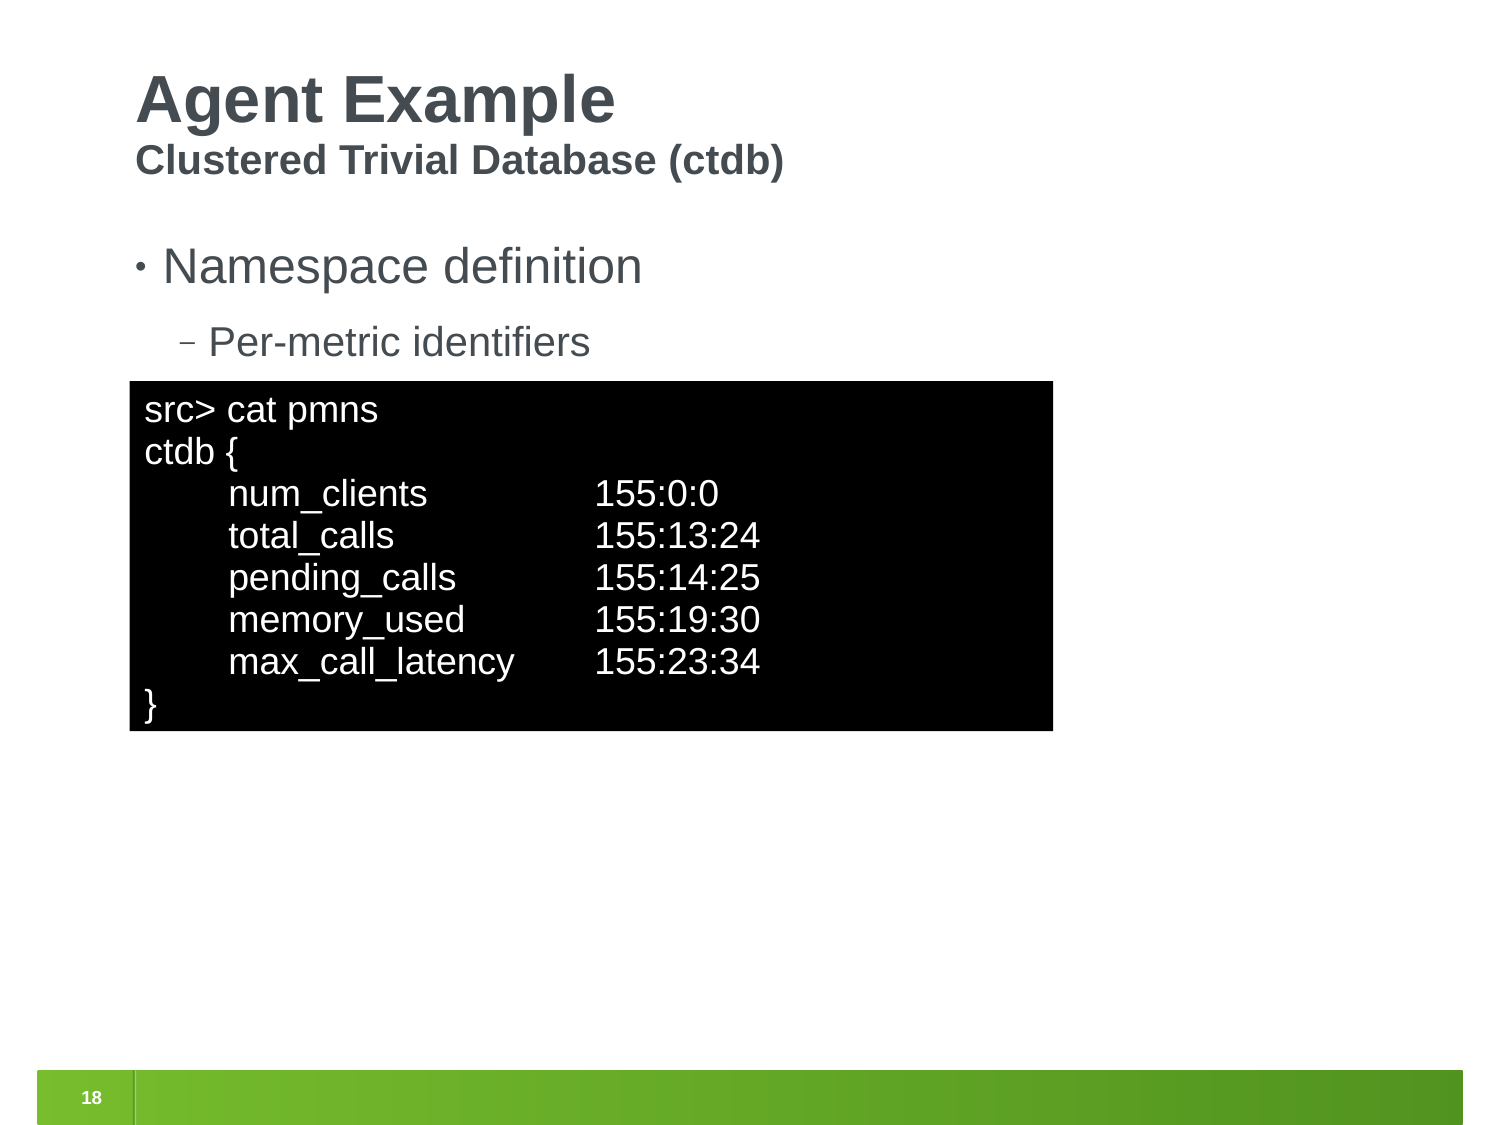

# Agent Example Clustered Trivial Database (ctdb)
Namespace definition
Per-metric identifiers
src> cat pmns
ctdb {
 num_clients			155:0:0
 total_calls			155:13:24
 pending_calls		155:14:25
 memory_used		155:19:30
 max_call_latency		155:23:34
}